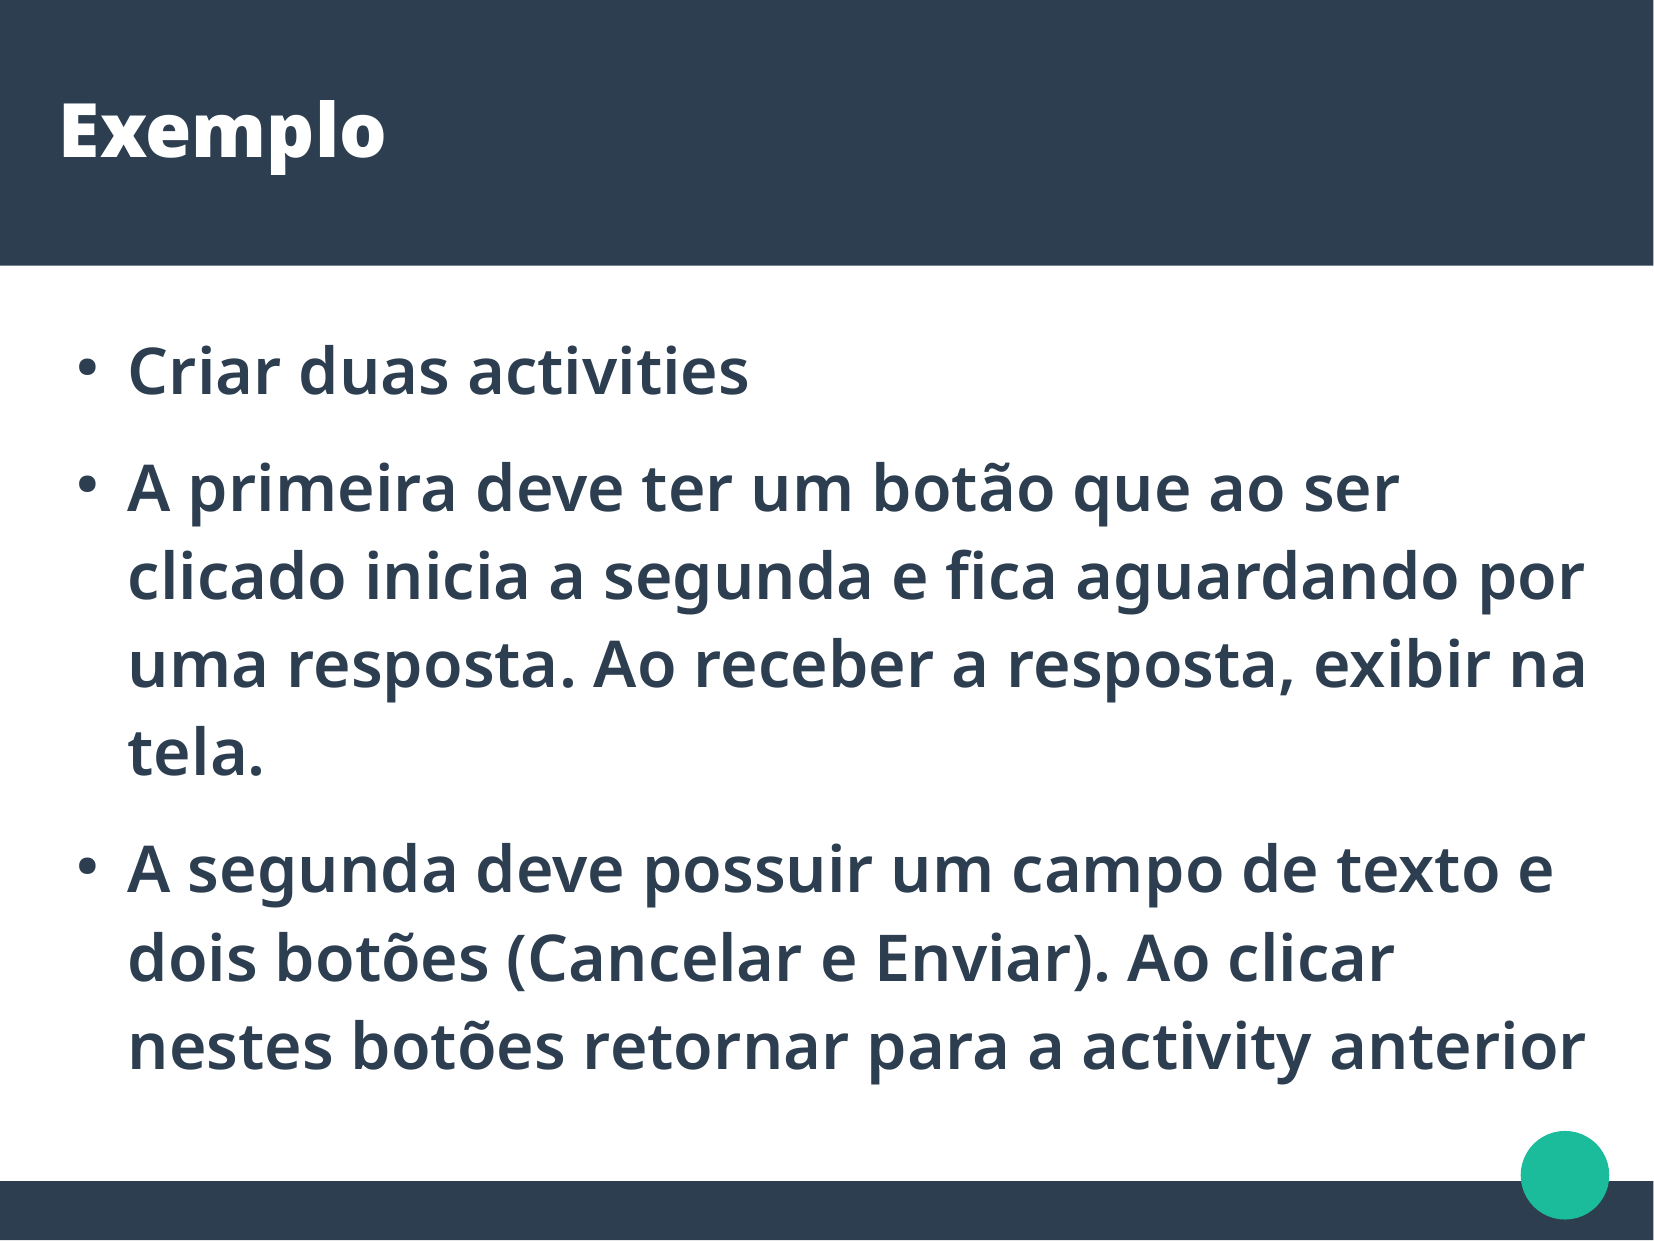

# Exemplo
Criar duas activities
A primeira deve ter um botão que ao ser clicado inicia a segunda e fica aguardando por uma resposta. Ao receber a resposta, exibir na tela.
A segunda deve possuir um campo de texto e dois botões (Cancelar e Enviar). Ao clicar nestes botões retornar para a activity anterior